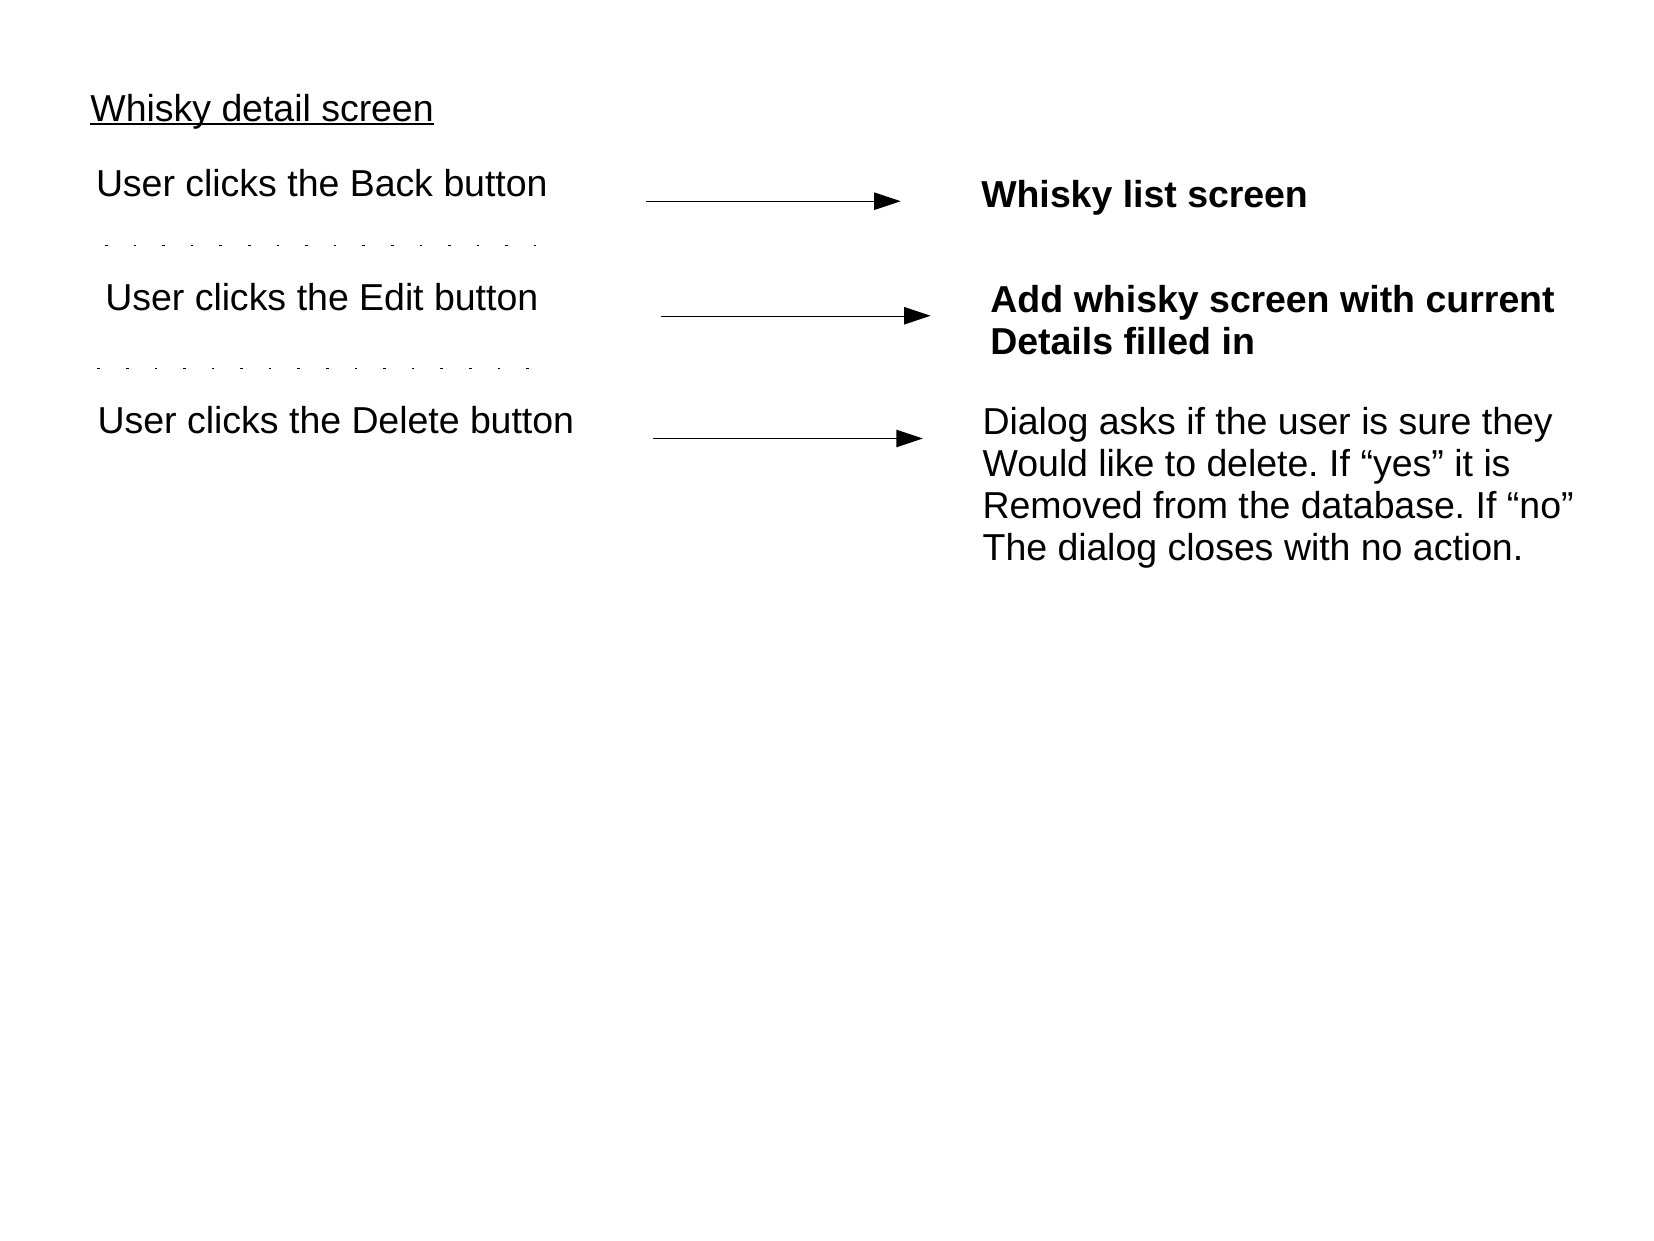

Whisky detail screen
User clicks the Back button
Whisky list screen
User clicks the Edit button
Add whisky screen with current
Details filled in
User clicks the Delete button
Dialog asks if the user is sure they
Would like to delete. If “yes” it is
Removed from the database. If “no”
The dialog closes with no action.